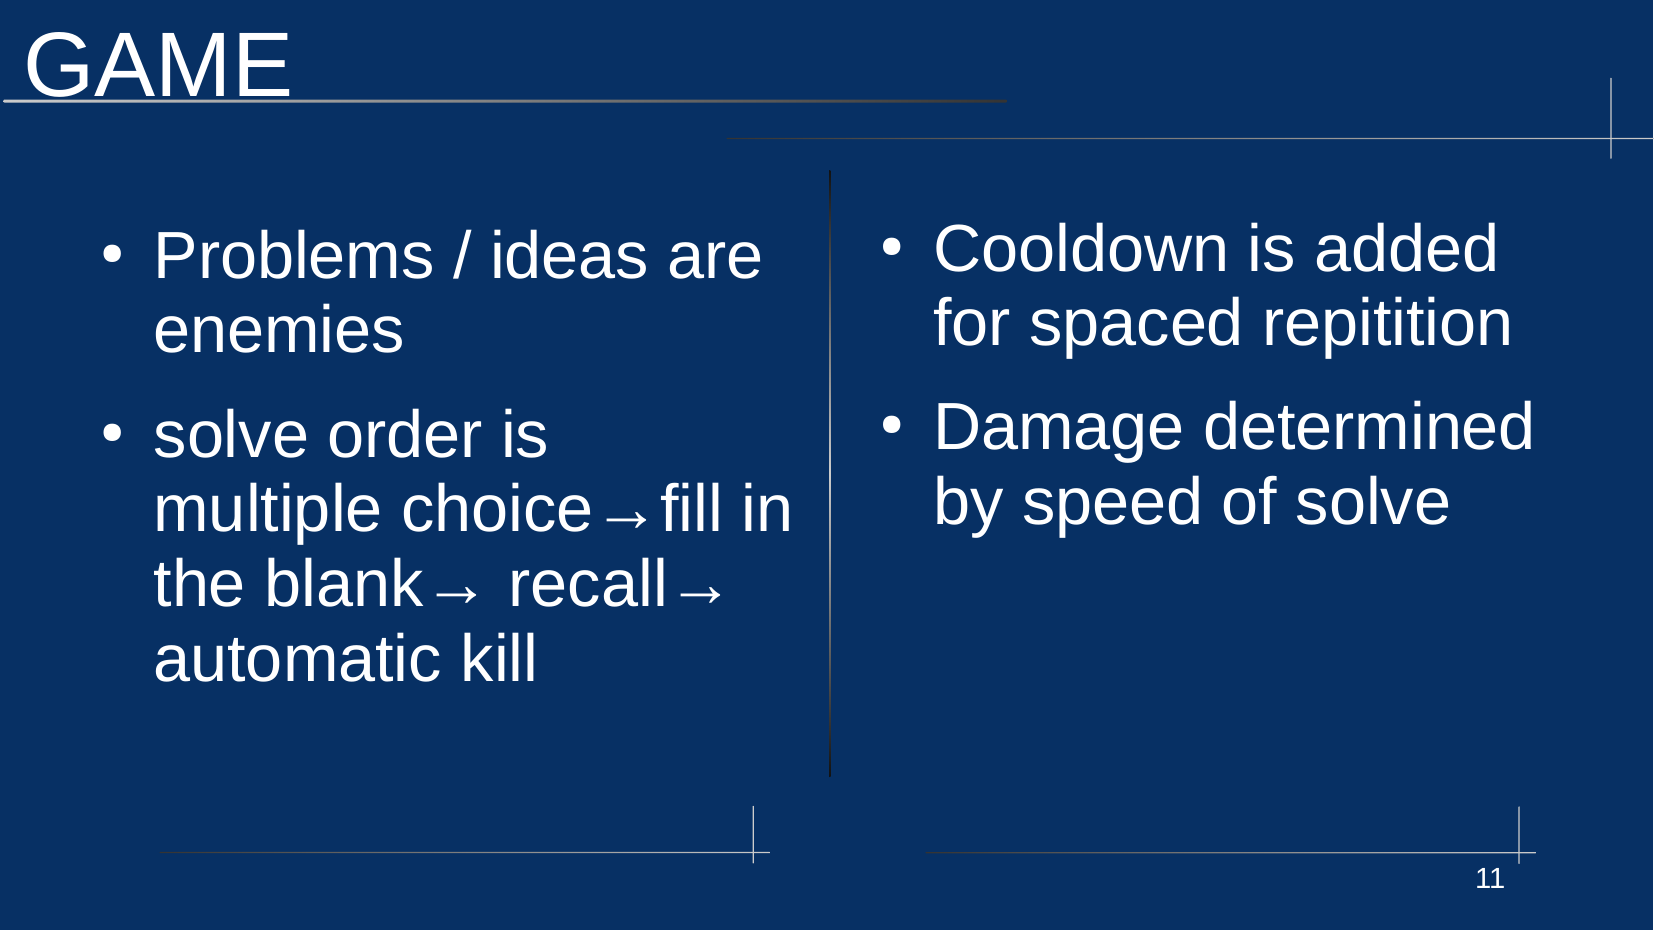

# GAME
Cooldown is added for spaced repitition
Damage determined by speed of solve
Problems / ideas are enemies
solve order is multiple choice→fill in the blank→ recall→ automatic kill
11